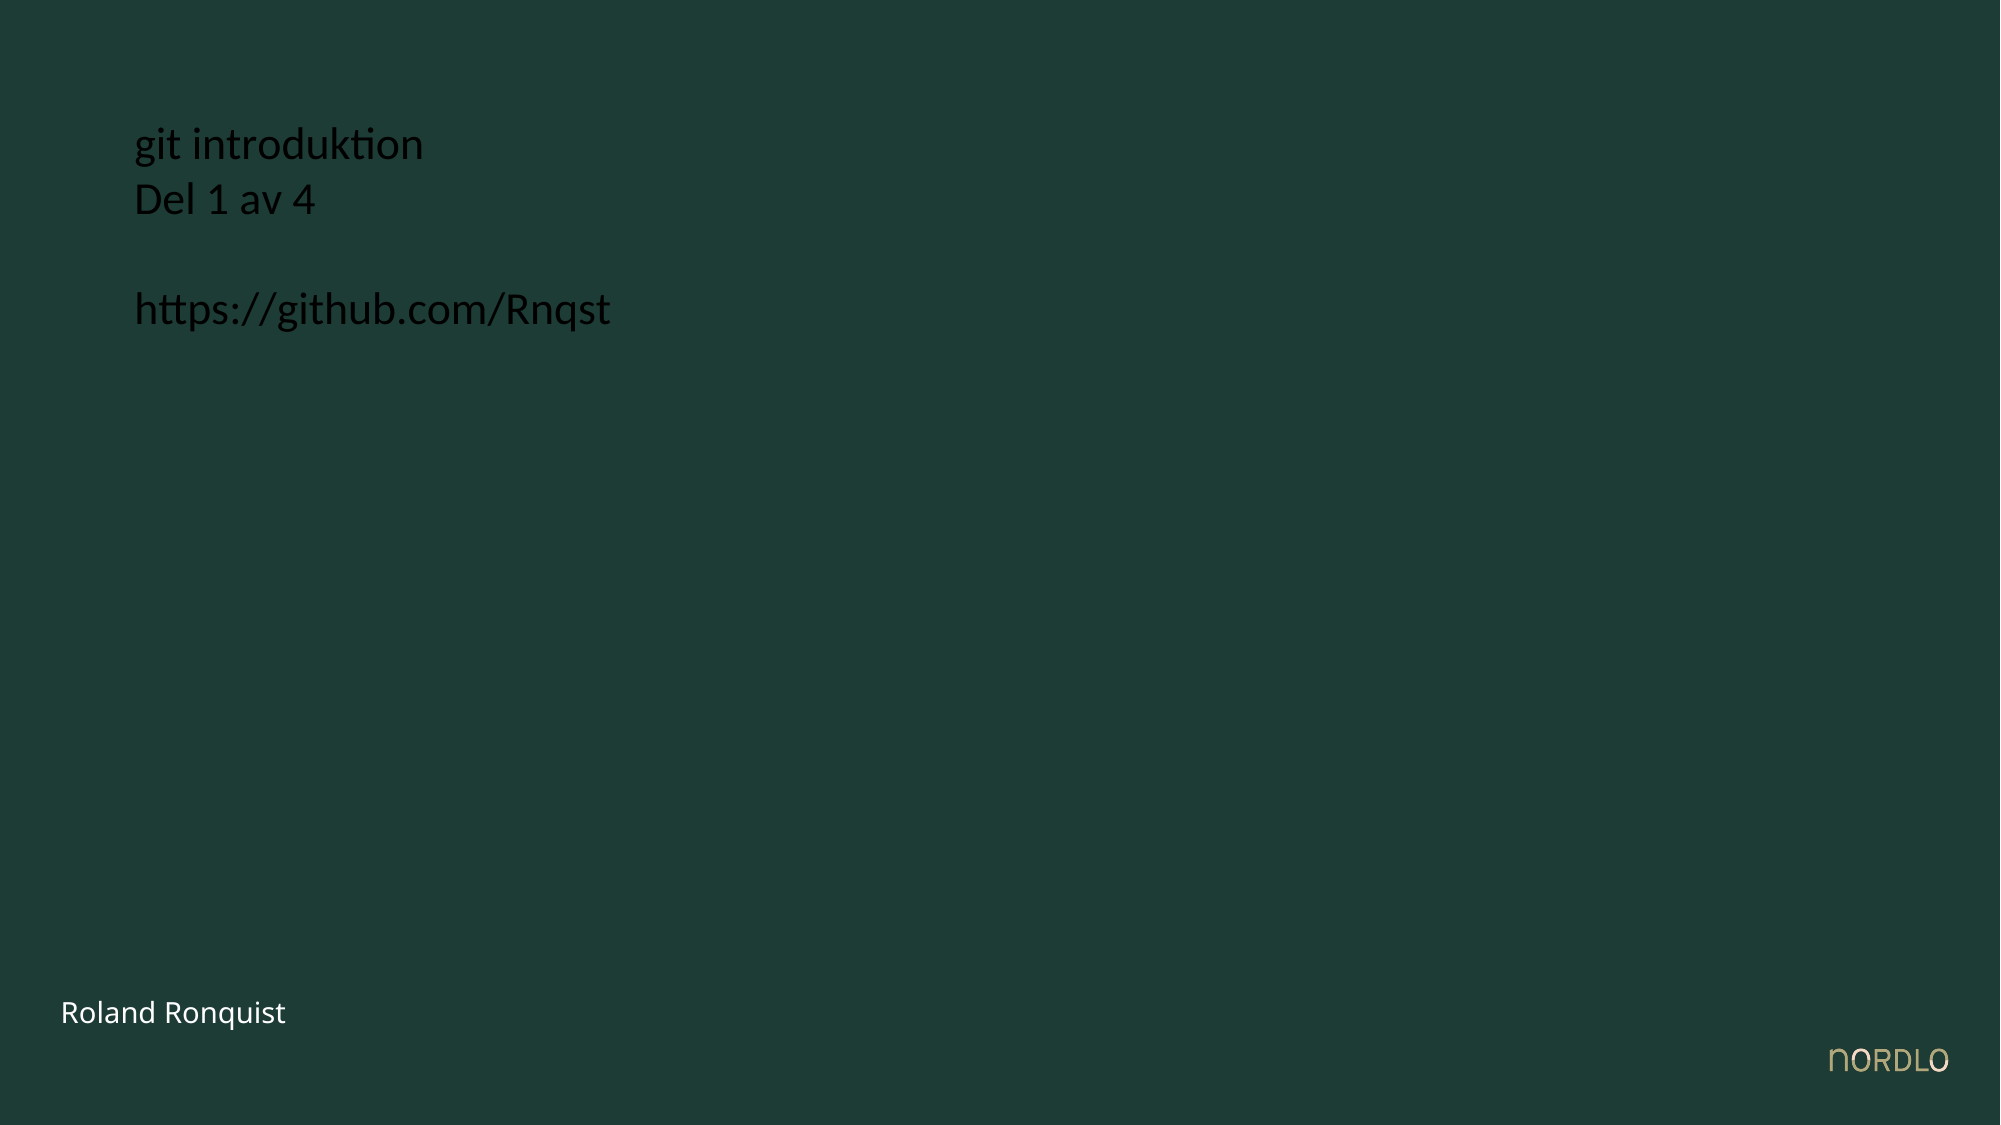

git introduktion
Del 1 av 4
https://github.com/Rnqst
Roland Ronquist